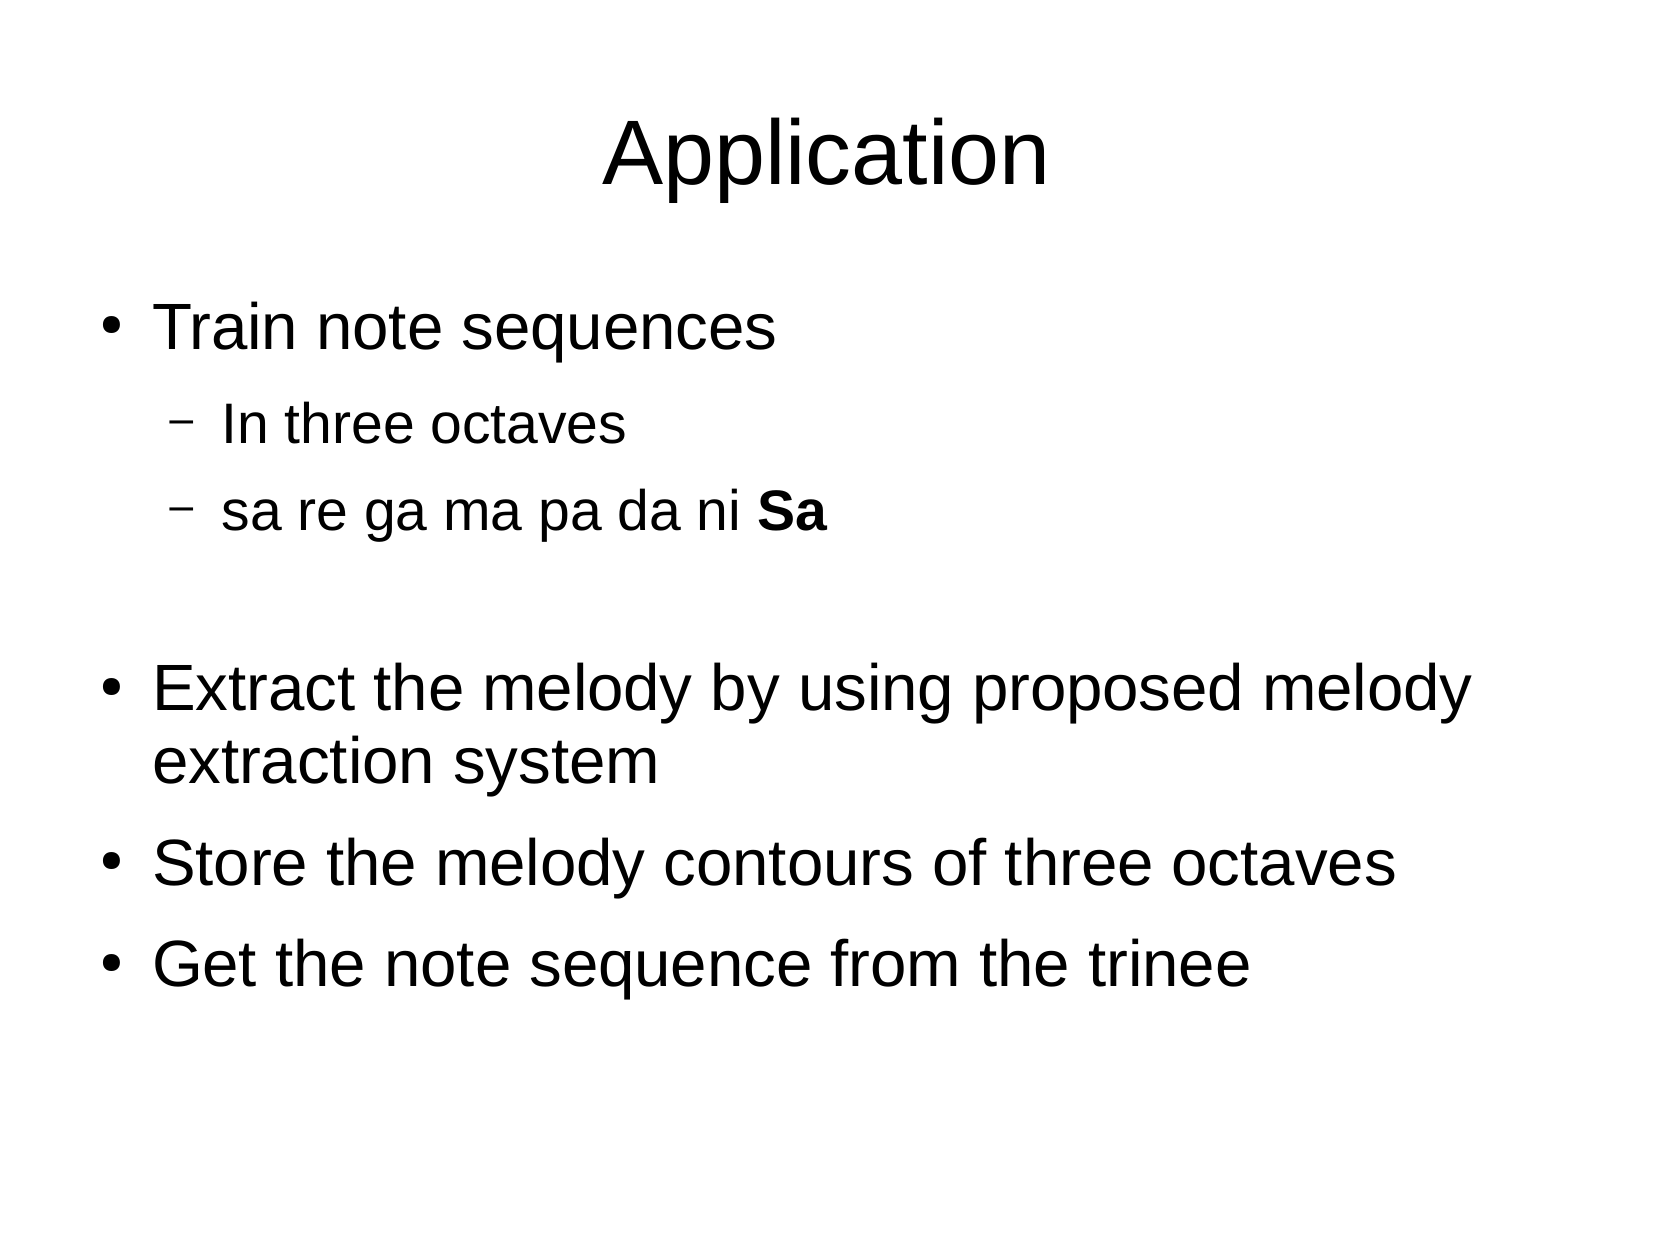

# Application
Train note sequences
In three octaves
sa re ga ma pa da ni Sa
Extract the melody by using proposed melody extraction system
Store the melody contours of three octaves
Get the note sequence from the trinee